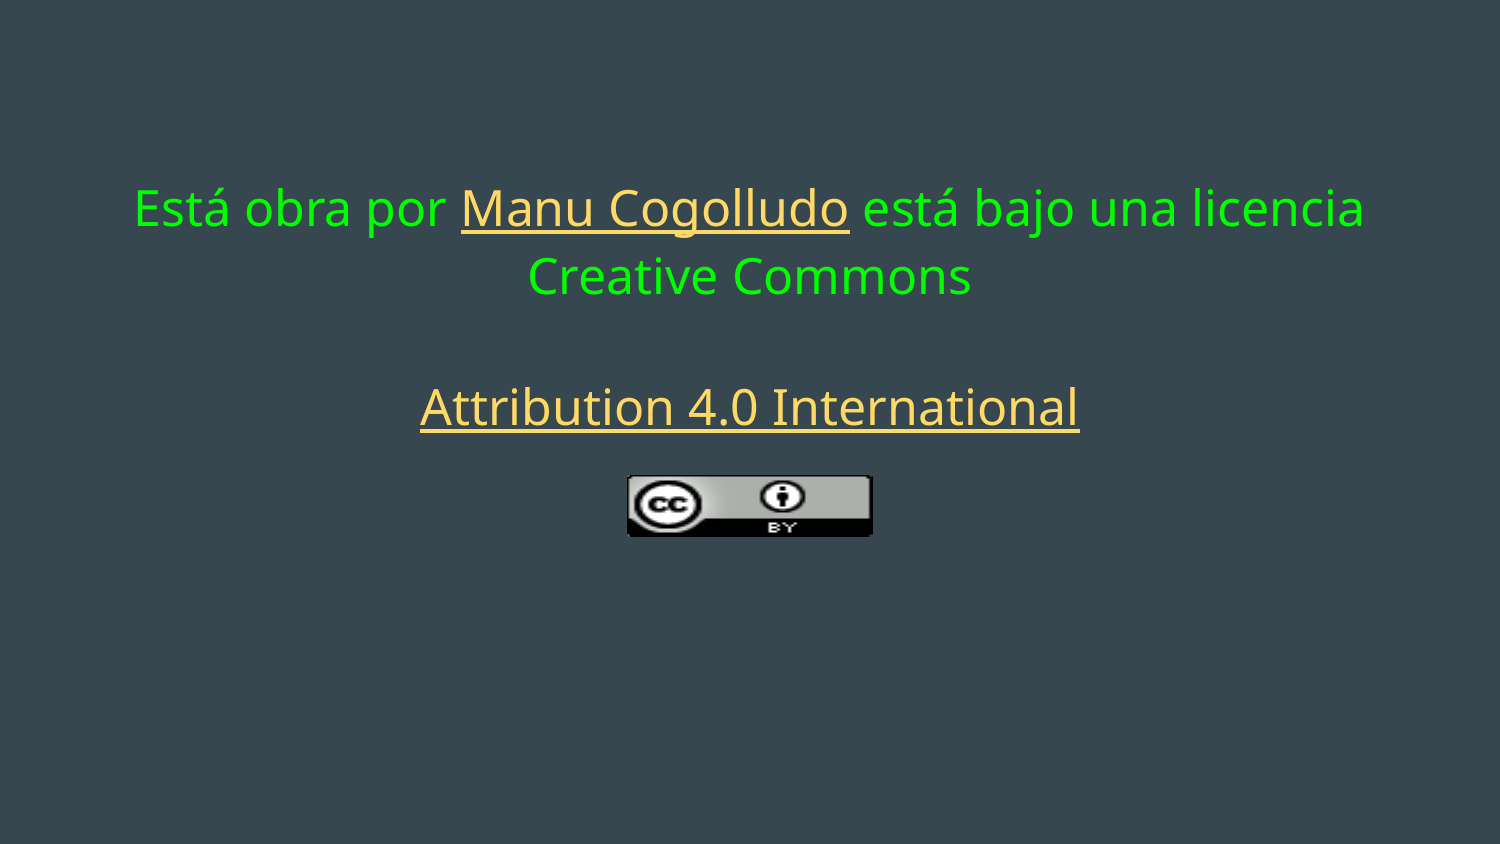

#
Está obra por Manu Cogolludo está bajo una licencia Creative Commons
Attribution 4.0 International